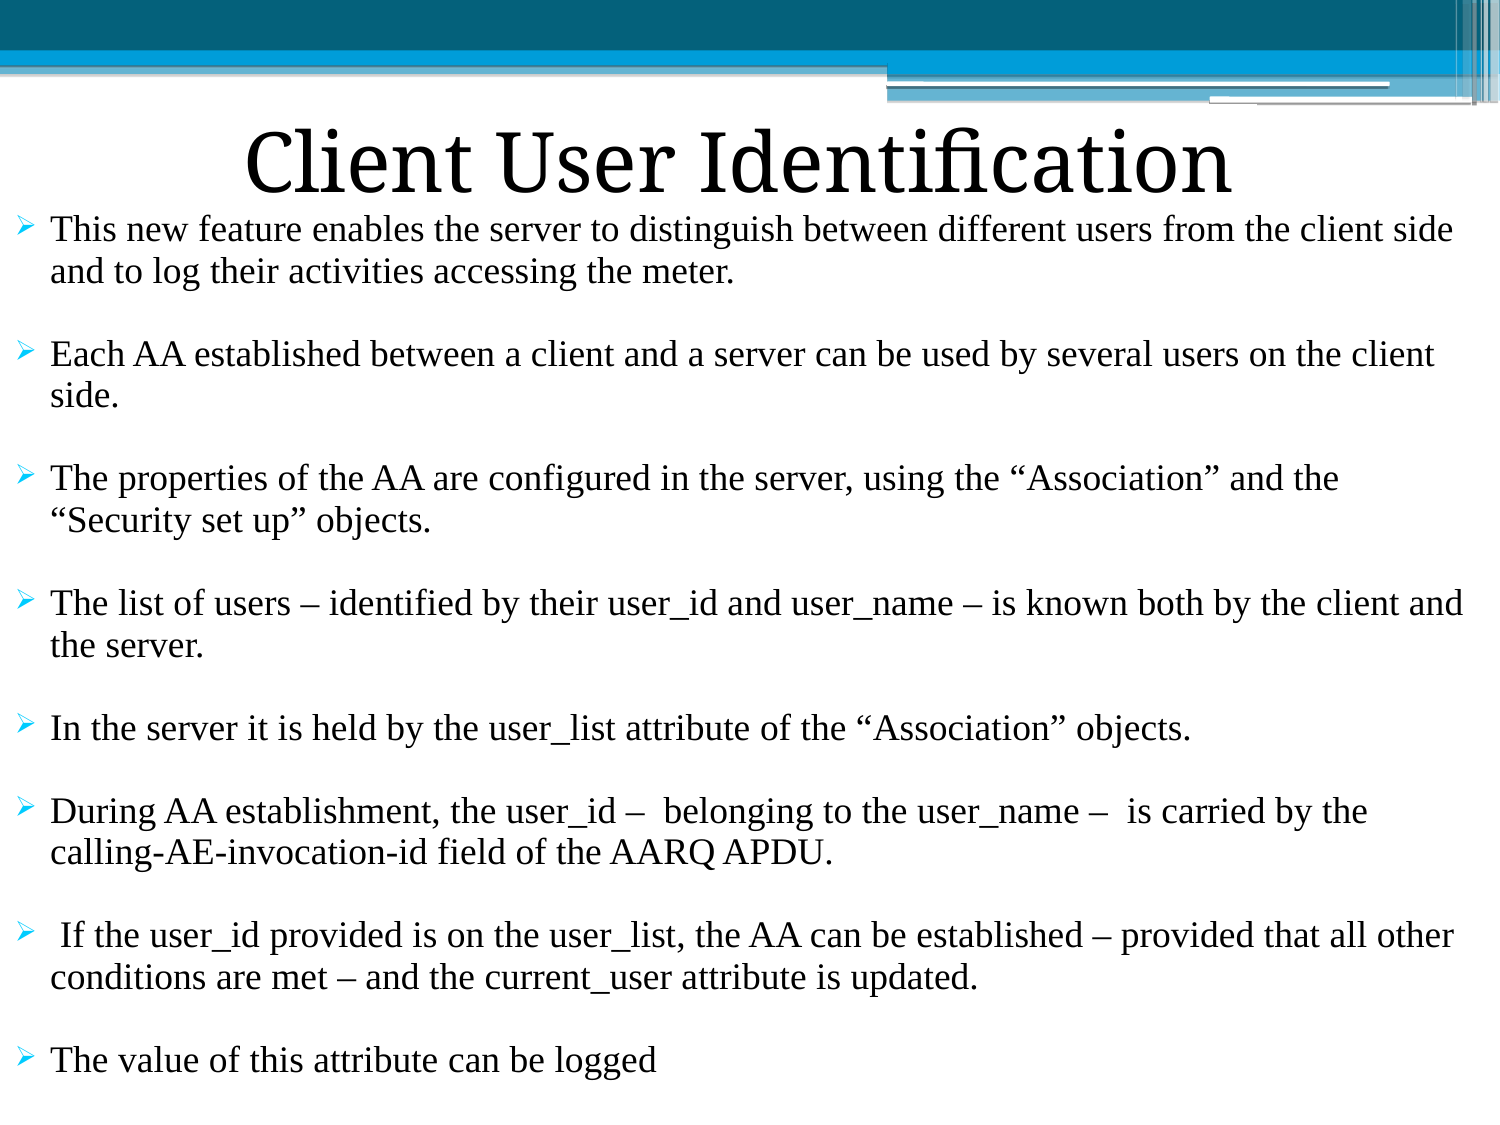

# Client User Identification
This new feature enables the server to distinguish between different users from the client side and to log their activities accessing the meter.
Each AA established between a client and a server can be used by several users on the client side.
The properties of the AA are configured in the server, using the “Association” and the “Security set up” objects.
The list of users – identified by their user_id and user_name – is known both by the client and the server.
In the server it is held by the user_list attribute of the “Association” objects.
During AA establishment, the user_id – belonging to the user_name – is carried by the
calling-AE-invocation-id field of the AARQ APDU.
 If the user_id provided is on the user_list, the AA can be established – provided that all other conditions are met – and the current_user attribute is updated.
The value of this attribute can be logged